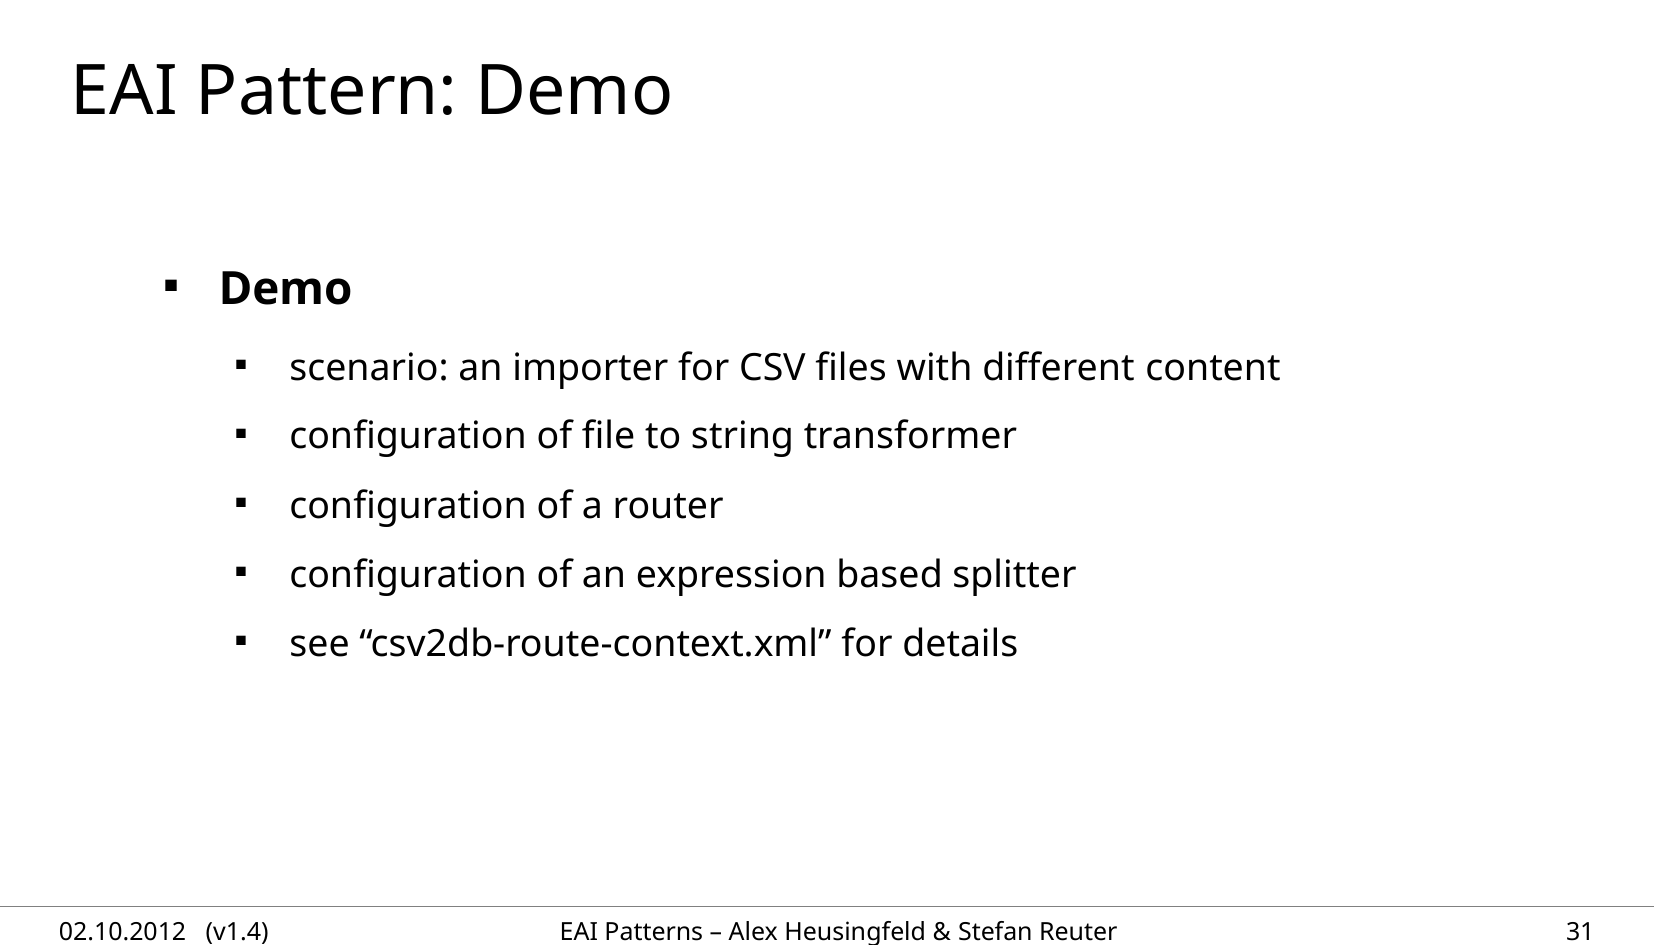

# EAI Pattern: Demo
Demo
scenario: an importer for CSV files with different content
configuration of file to string transformer
configuration of a router
configuration of an expression based splitter
see “csv2db-route-context.xml” for details
2012-08-30
EAI Patterns - Alex Heusingfeld & Stefan Reuter
31